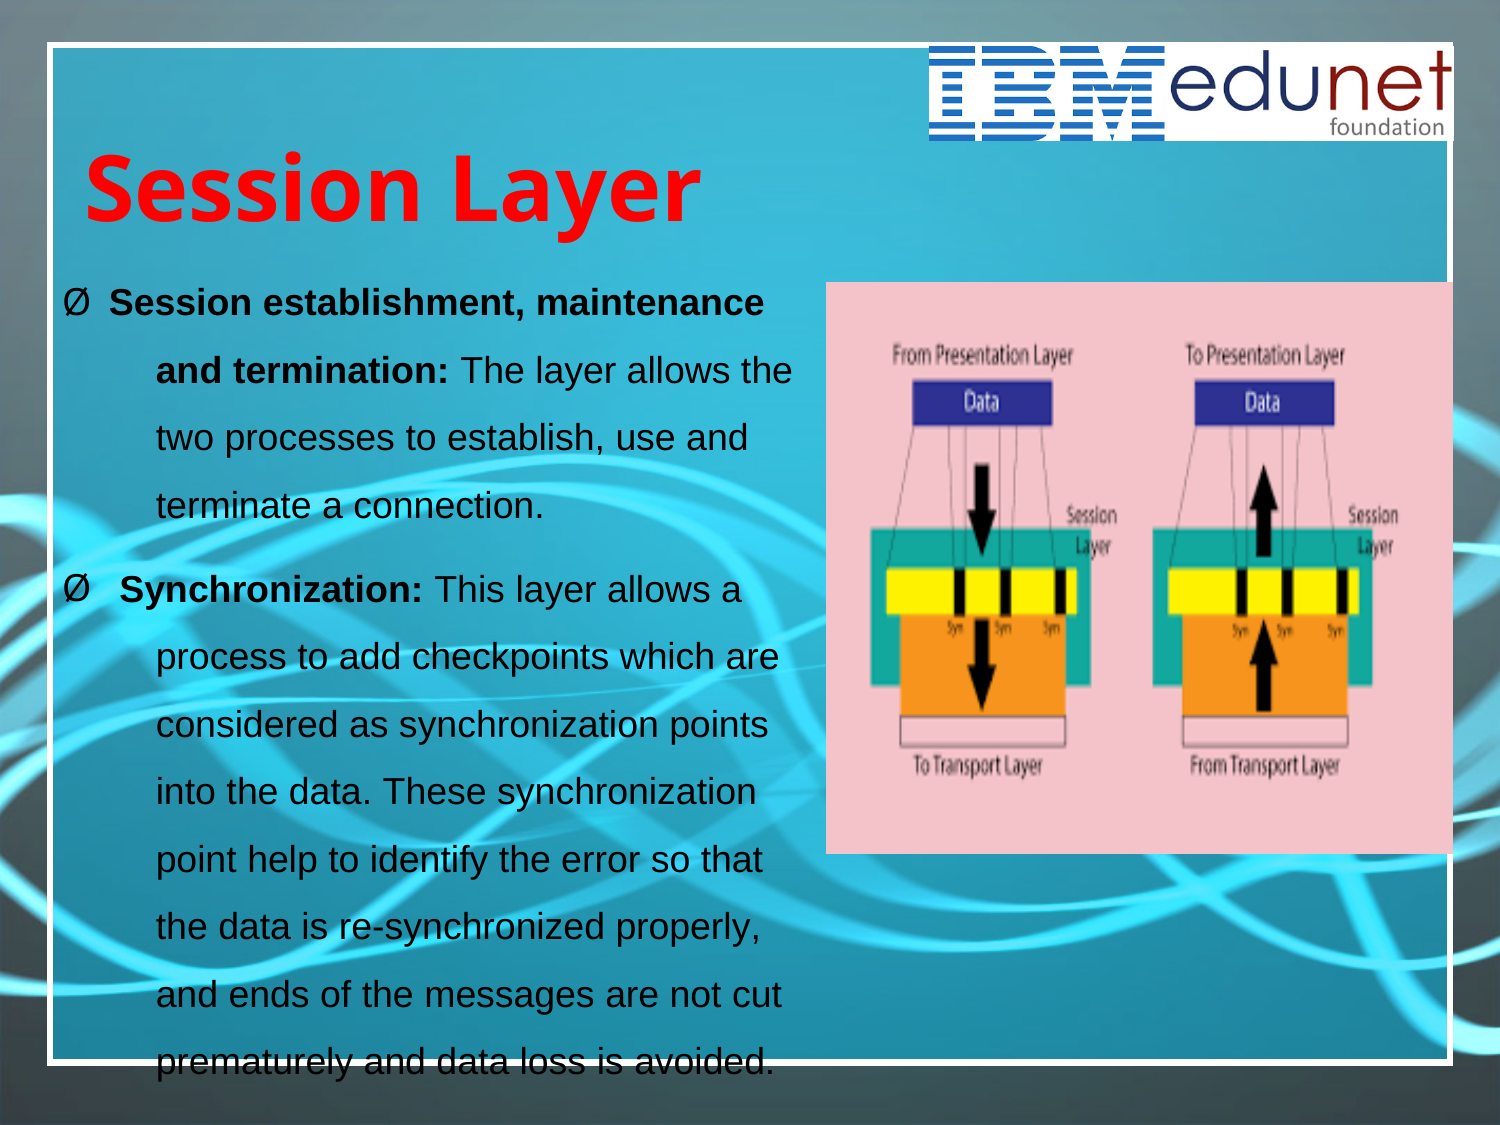

# Session Layer
Session establishment, maintenance and termination: The layer allows the two processes to establish, use and terminate a connection.
 Synchronization: This layer allows a process to add checkpoints which are considered as synchronization points into the data. These synchronization point help to identify the error so that the data is re-synchronized properly, and ends of the messages are not cut prematurely and data loss is avoided.